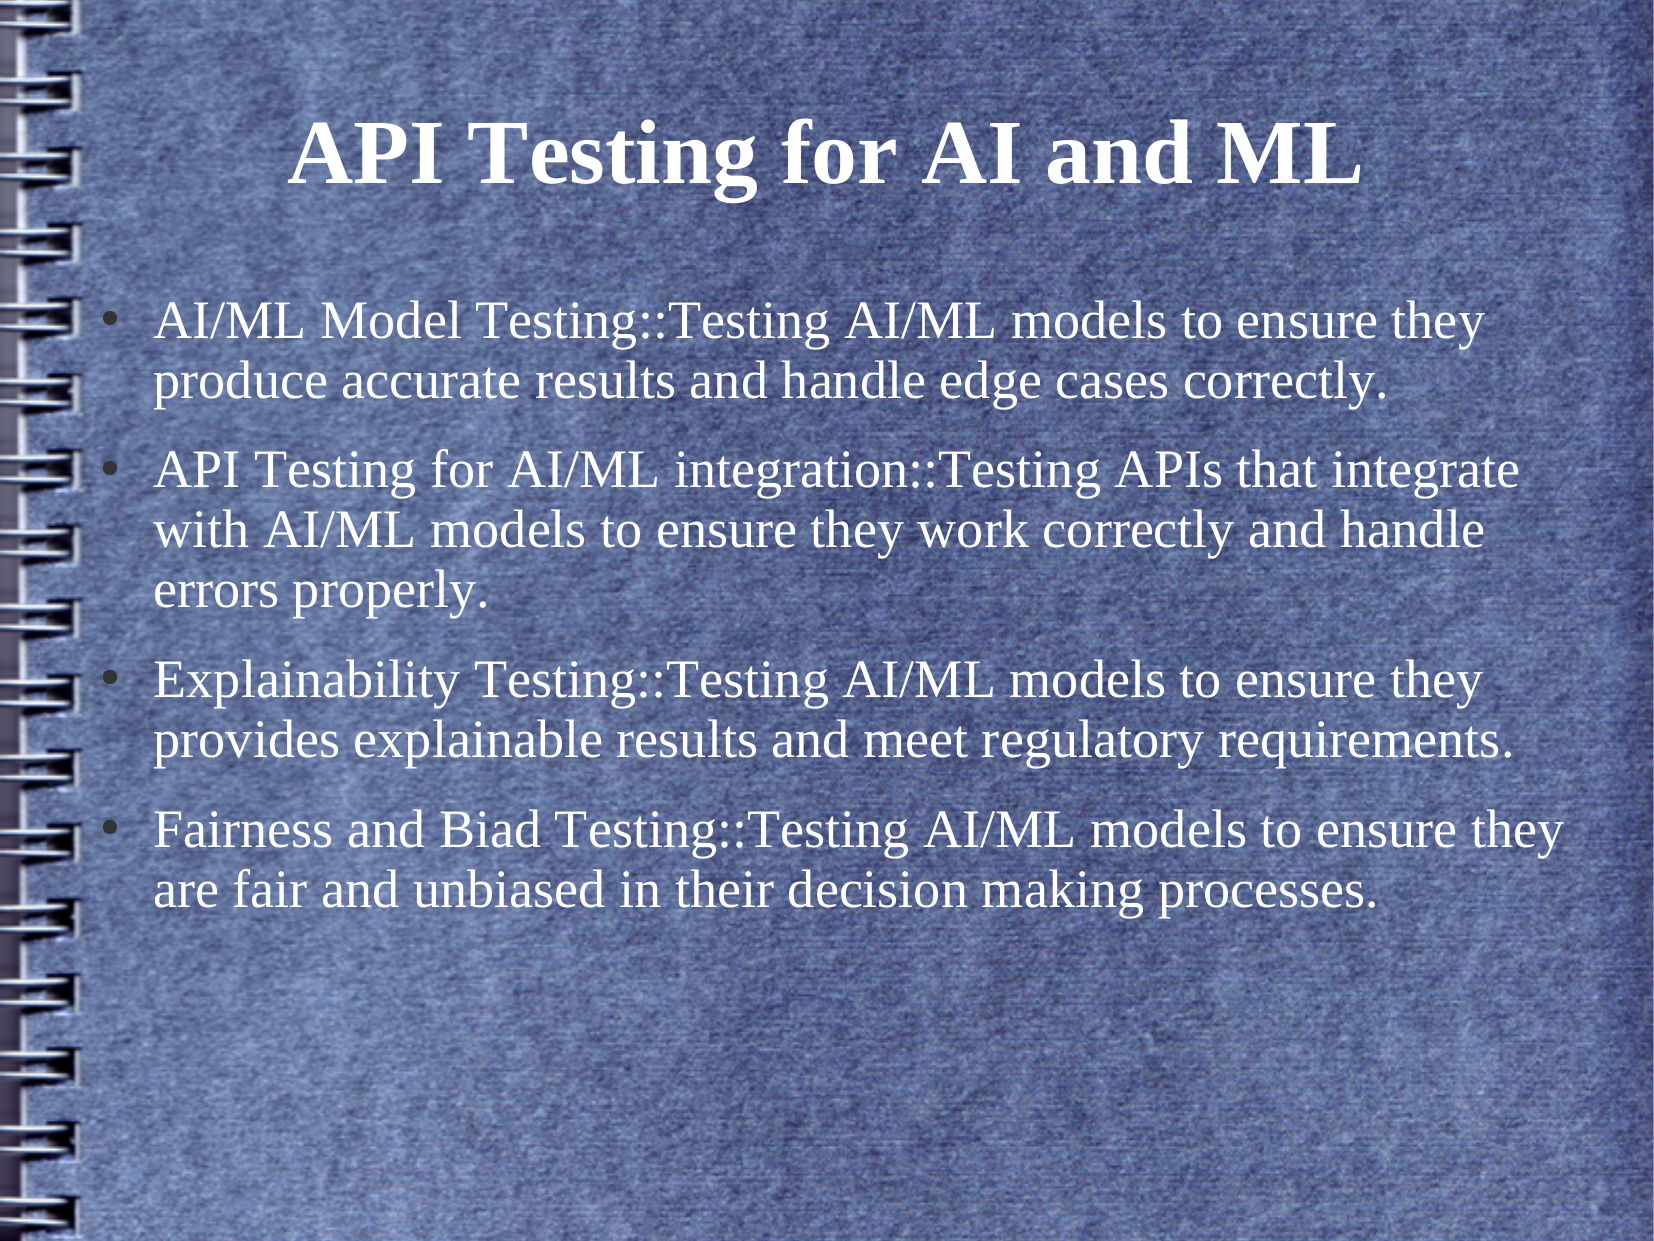

# API Testing for AI and ML
AI/ML Model Testing::Testing AI/ML models to ensure they produce accurate results and handle edge cases correctly.
API Testing for AI/ML integration::Testing APIs that integrate with AI/ML models to ensure they work correctly and handle errors properly.
Explainability Testing::Testing AI/ML models to ensure they provides explainable results and meet regulatory requirements.
Fairness and Biad Testing::Testing AI/ML models to ensure they are fair and unbiased in their decision making processes.